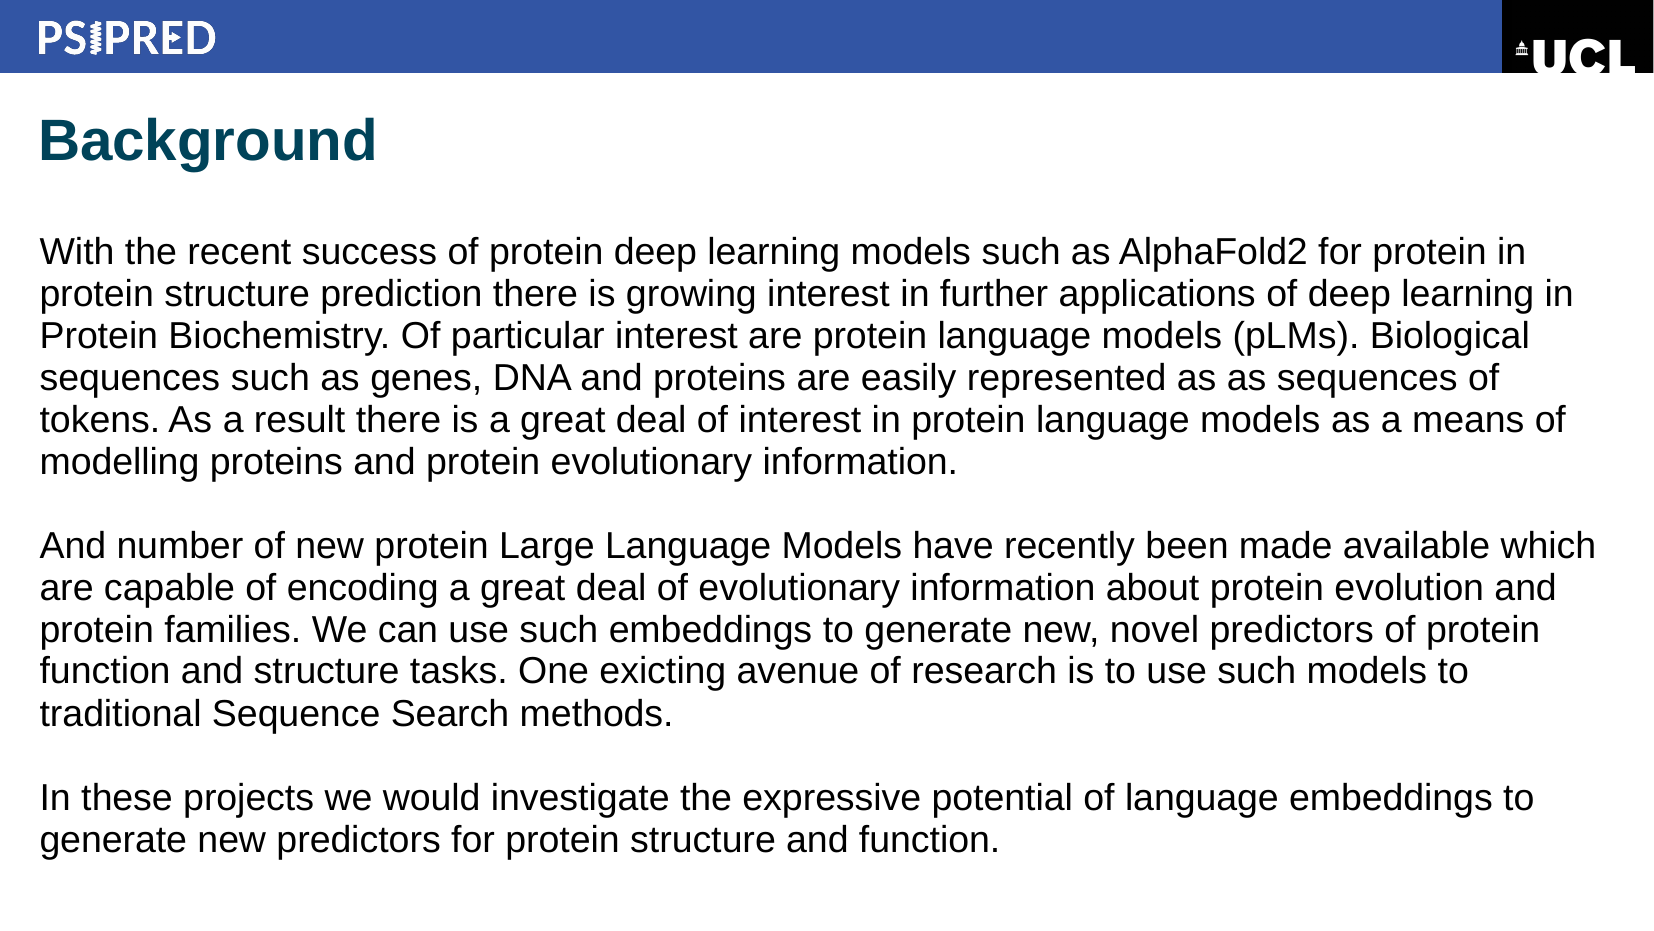

# Background
With the recent success of protein deep learning models such as AlphaFold2 for protein in
protein structure prediction there is growing interest in further applications of deep learning in
Protein Biochemistry. Of particular interest are protein language models (pLMs). Biological sequences such as genes, DNA and proteins are easily represented as as sequences of tokens. As a result there is a great deal of interest in protein language models as a means of modelling proteins and protein evolutionary information.
And number of new protein Large Language Models have recently been made available which
are capable of encoding a great deal of evolutionary information about protein evolution and
protein families. We can use such embeddings to generate new, novel predictors of protein
function and structure tasks. One exicting avenue of research is to use such models to
traditional Sequence Search methods.
In these projects we would investigate the expressive potential of language embeddings to
generate new predictors for protein structure and function.